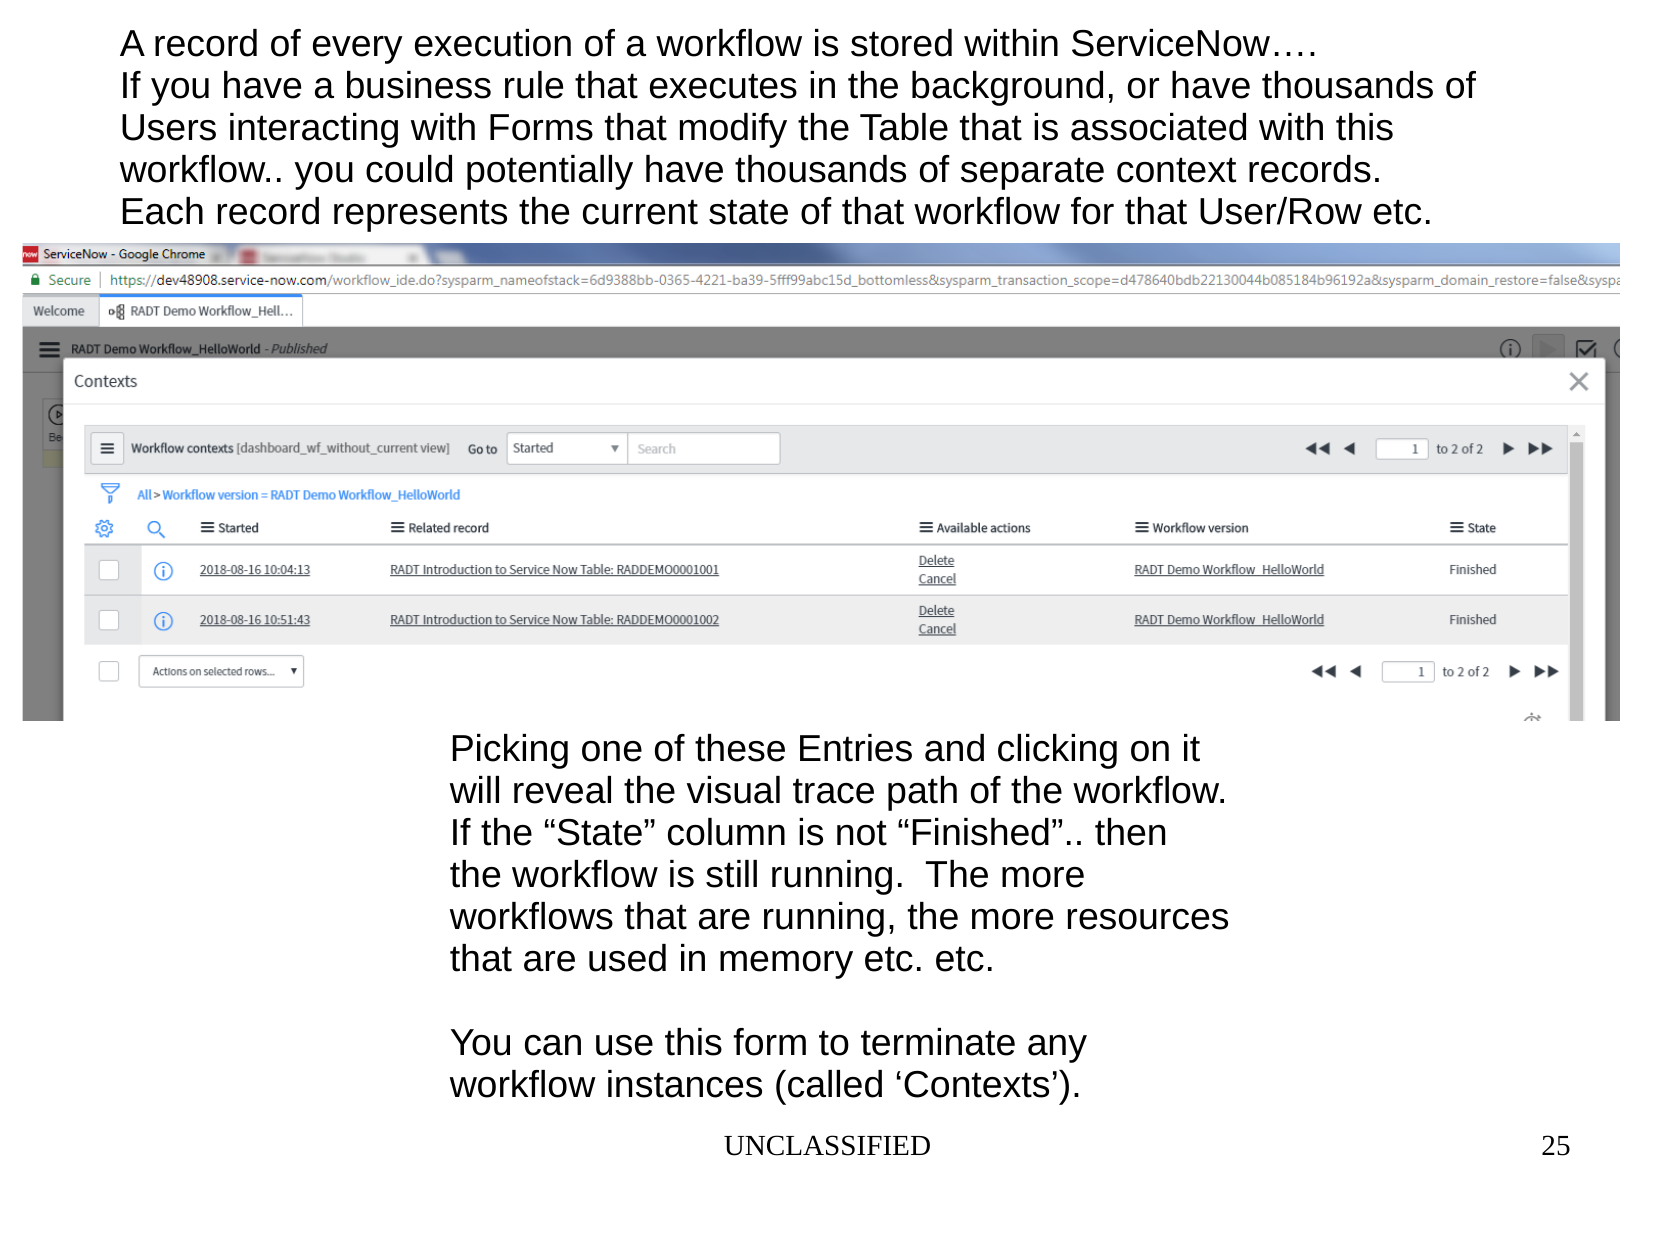

A record of every execution of a workflow is stored within ServiceNow….
If you have a business rule that executes in the background, or have thousands of Users interacting with Forms that modify the Table that is associated with this workflow.. you could potentially have thousands of separate context records.
Each record represents the current state of that workflow for that User/Row etc.
Picking one of these Entries and clicking on it will reveal the visual trace path of the workflow.
If the “State” column is not “Finished”.. then the workflow is still running. The more workflows that are running, the more resources that are used in memory etc. etc.
You can use this form to terminate any workflow instances (called ‘Contexts’).
UNCLASSIFIED
25